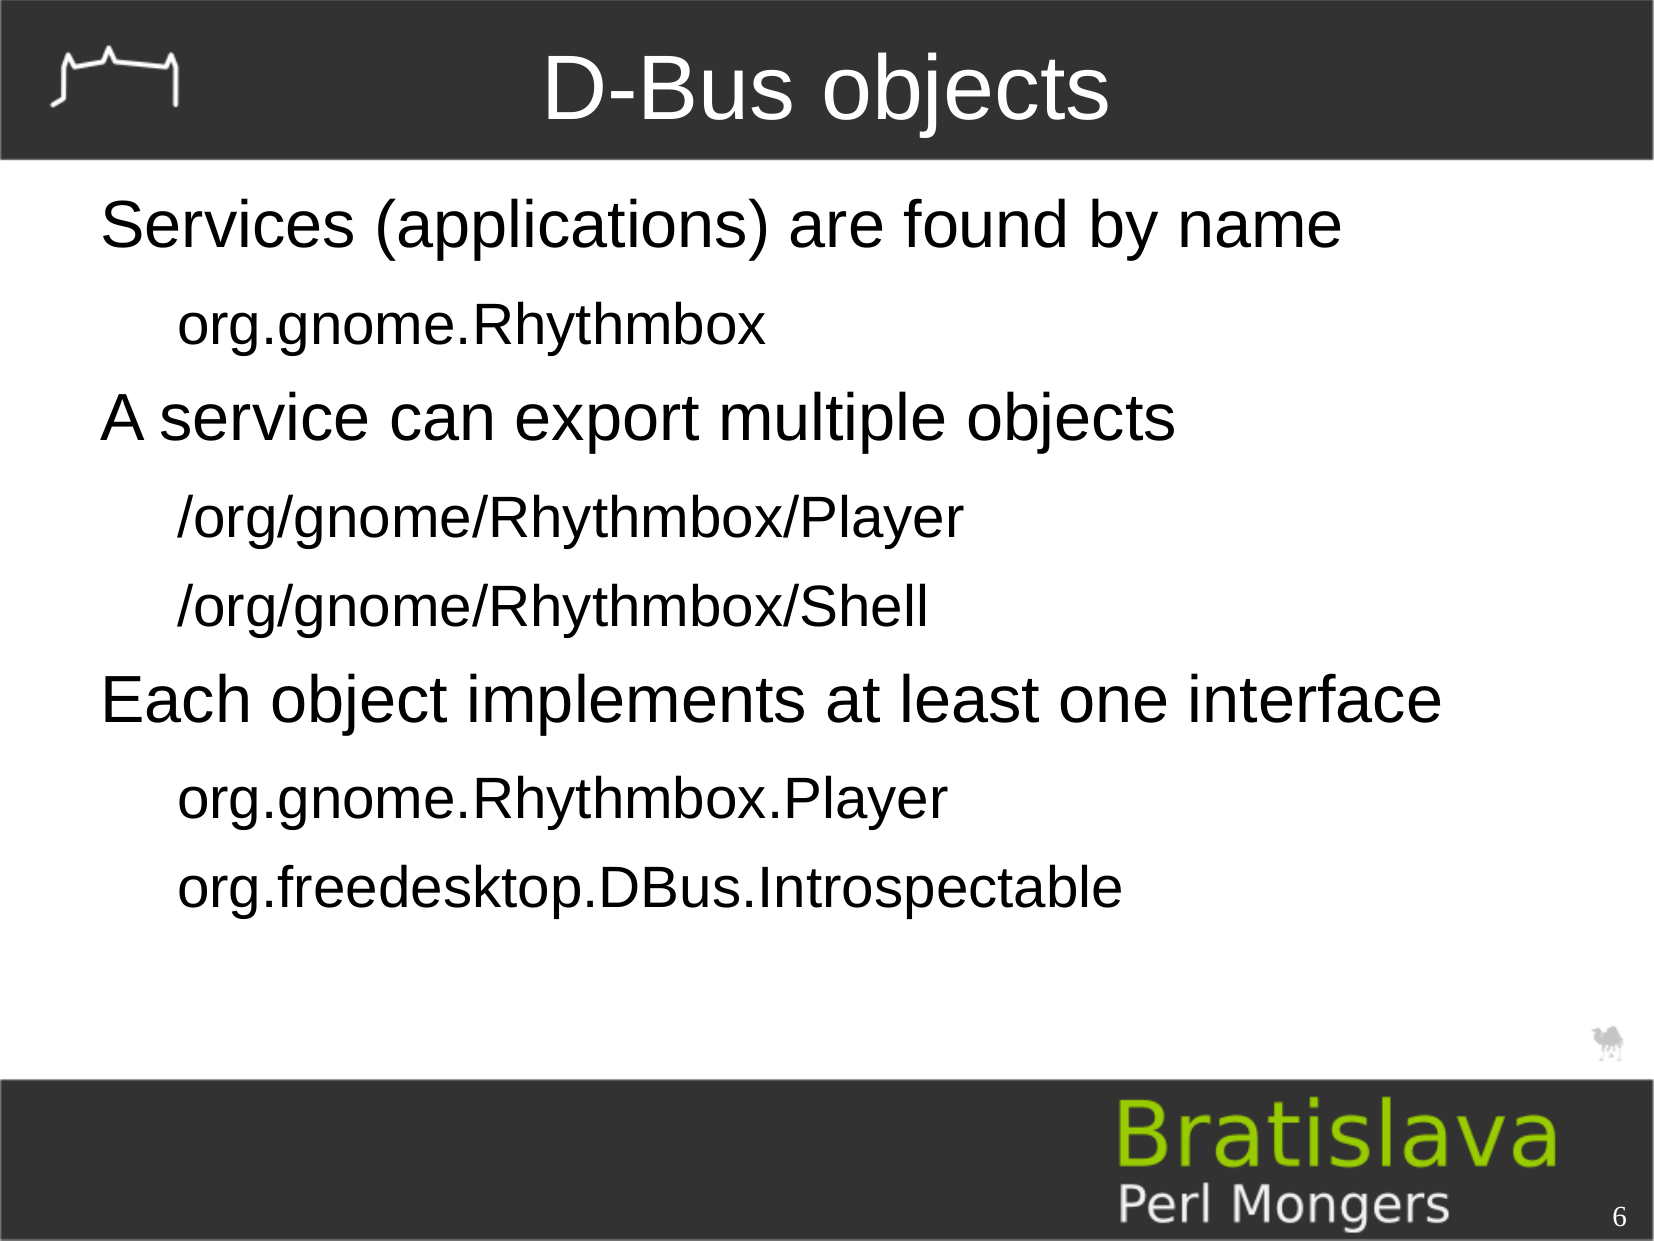

# D-Bus objects
Services (applications) are found by name
org.gnome.Rhythmbox
A service can export multiple objects
/org/gnome/Rhythmbox/Player
/org/gnome/Rhythmbox/Shell
Each object implements at least one interface
org.gnome.Rhythmbox.Player
org.freedesktop.DBus.Introspectable
6